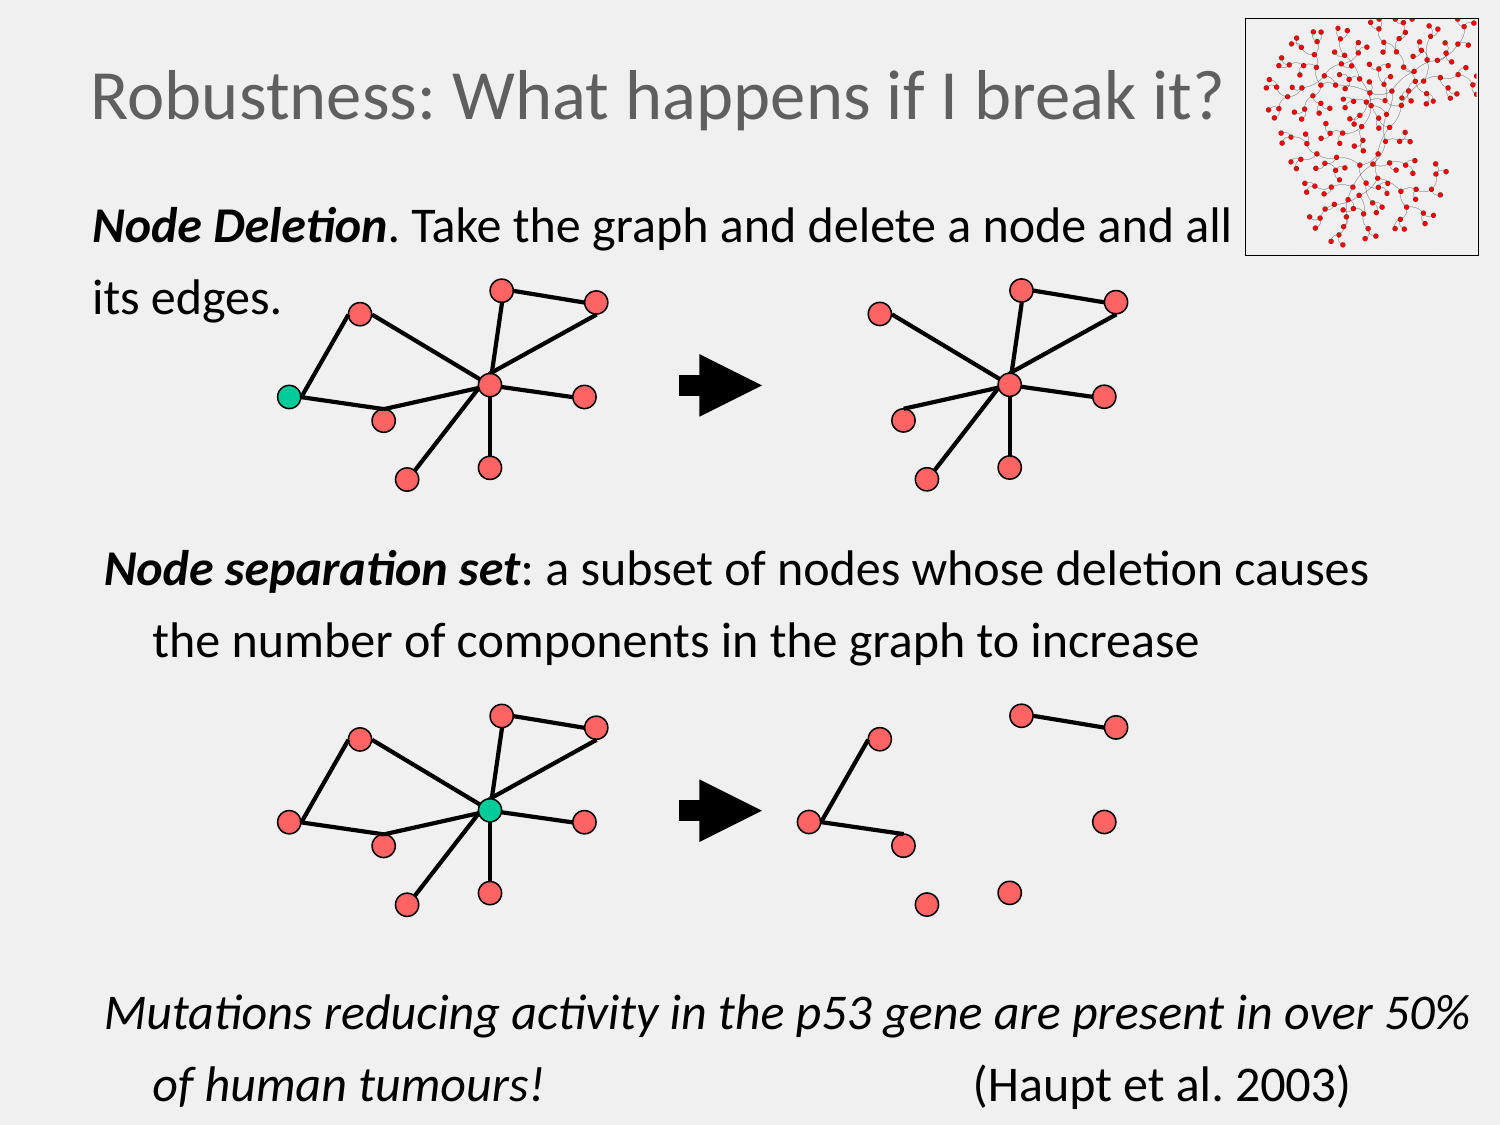

Robustness: What happens if I break it?
Node Deletion. Take the graph and delete a node and all
its edges.
Node separation set: a subset of nodes whose deletion causes the number of components in the graph to increase
Mutations reducing activity in the p53 gene are present in over 50% of human tumours! (Haupt et al. 2003)